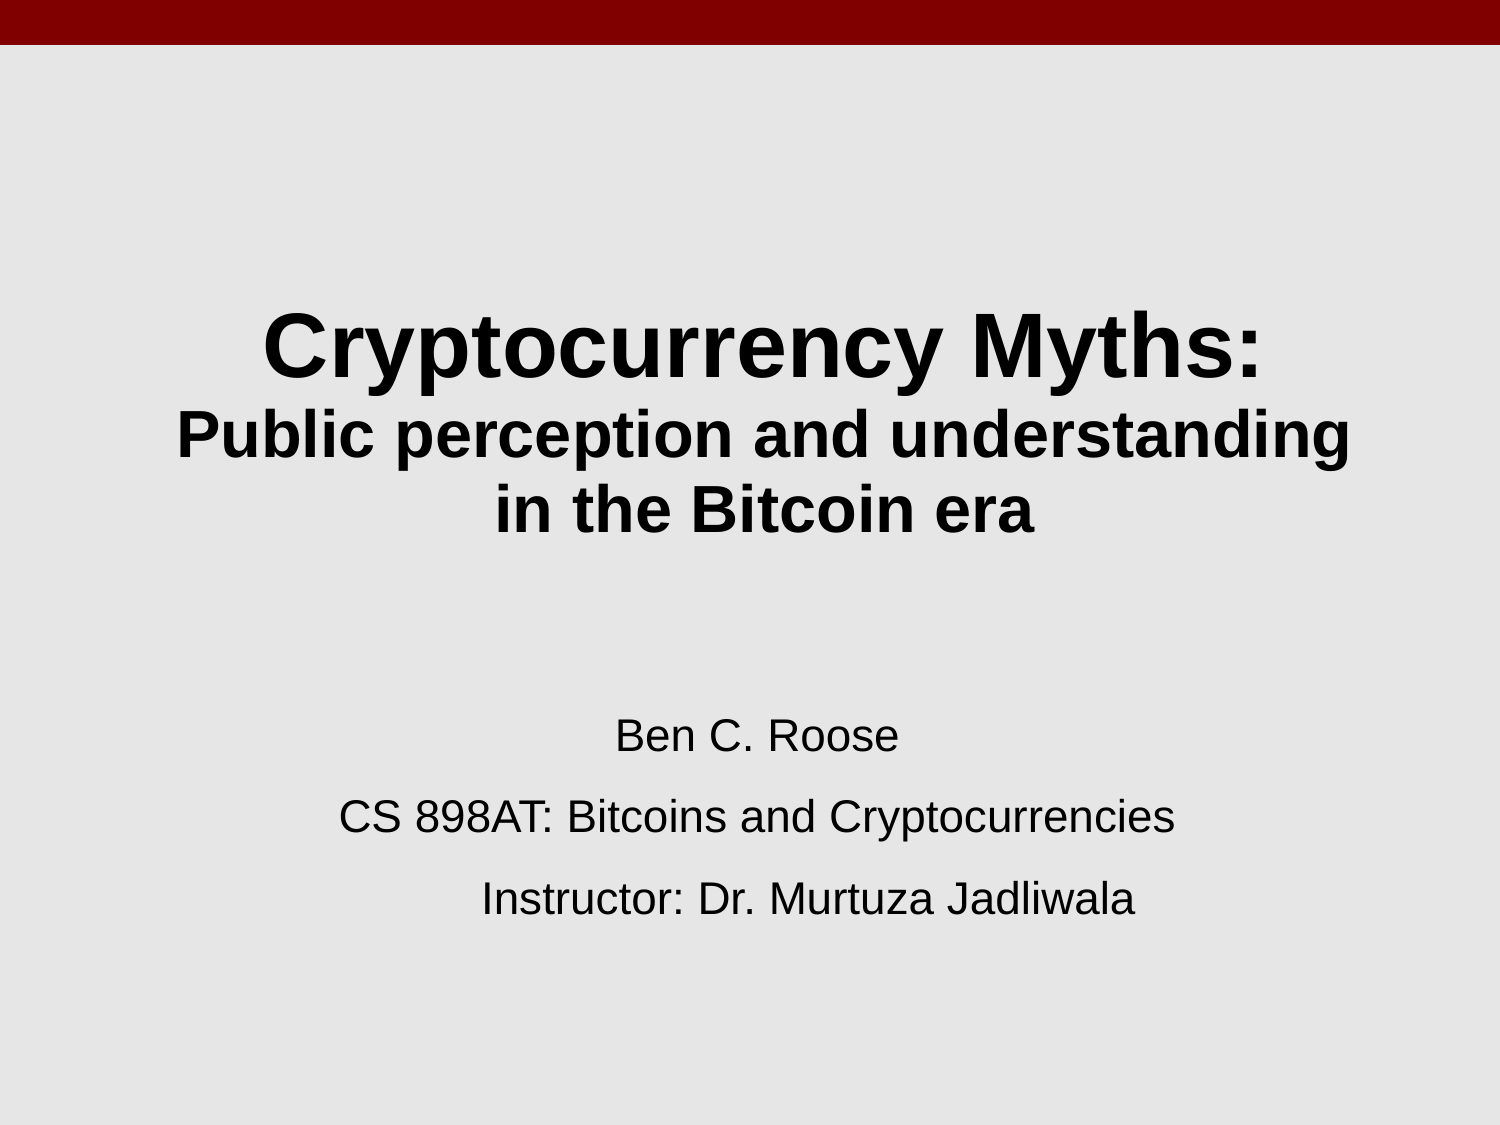

# Cryptocurrency Myths: Public perception and understanding in the Bitcoin era
Ben C. Roose
CS 898AT: Bitcoins and Cryptocurrencies
 Instructor: Dr. Murtuza Jadliwala